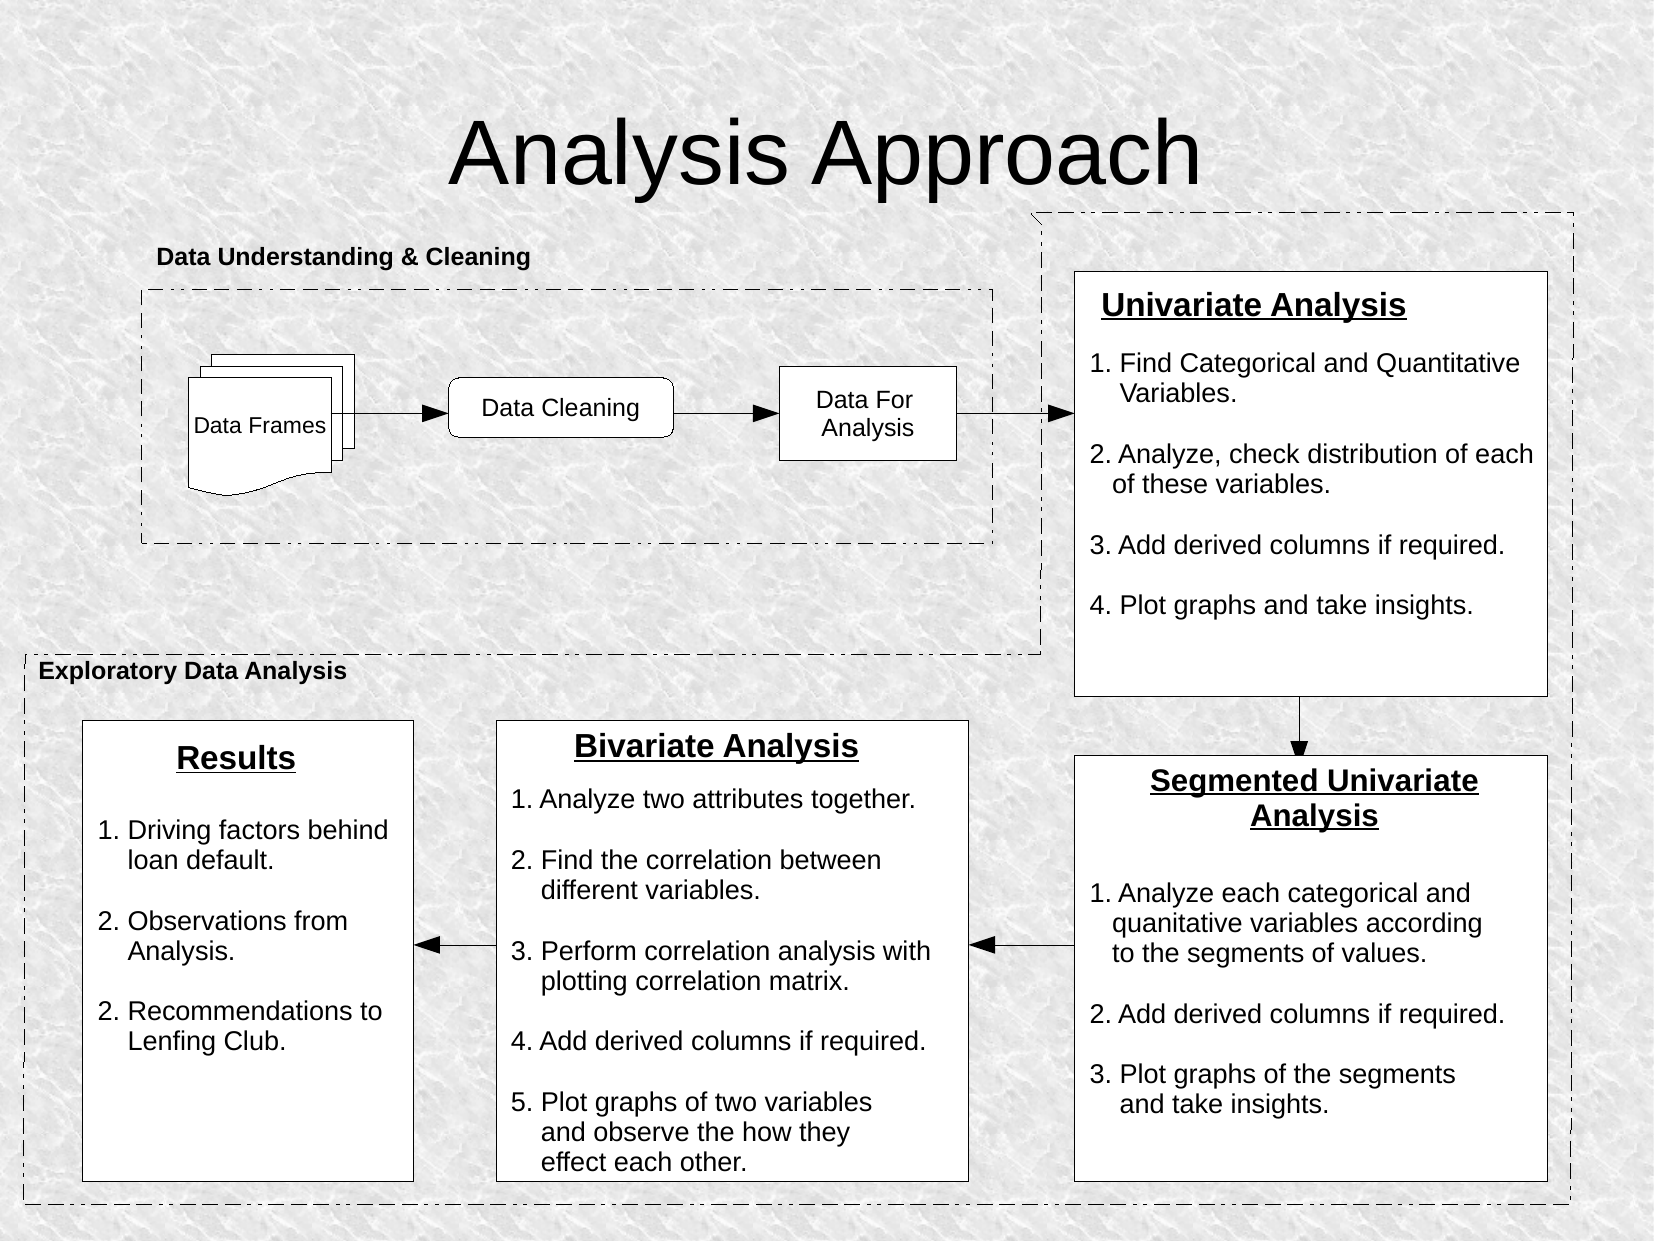

# Analysis Approach
Data Understanding & Cleaning
1. Find Categorical and Quantitative
 Variables.
2. Analyze, check distribution of each
 of these variables.
3. Add derived columns if required.
4. Plot graphs and take insights.
Univariate Analysis
Data Frames
Data For
Analysis
Data Cleaning
Exploratory Data Analysis
1. Driving factors behind
 loan default.
2. Observations from
 Analysis.
2. Recommendations to
 Lenfing Club.
Bivariate Analysis
1. Analyze two attributes together.
2. Find the correlation between
 different variables.
3. Perform correlation analysis with
 plotting correlation matrix.
4. Add derived columns if required.
5. Plot graphs of two variables
 and observe the how they
 effect each other.
Results
1. Analyze each categorical and
 quanitative variables according
 to the segments of values.
2. Add derived columns if required.
3. Plot graphs of the segments
 and take insights.
Segmented Univariate Analysis